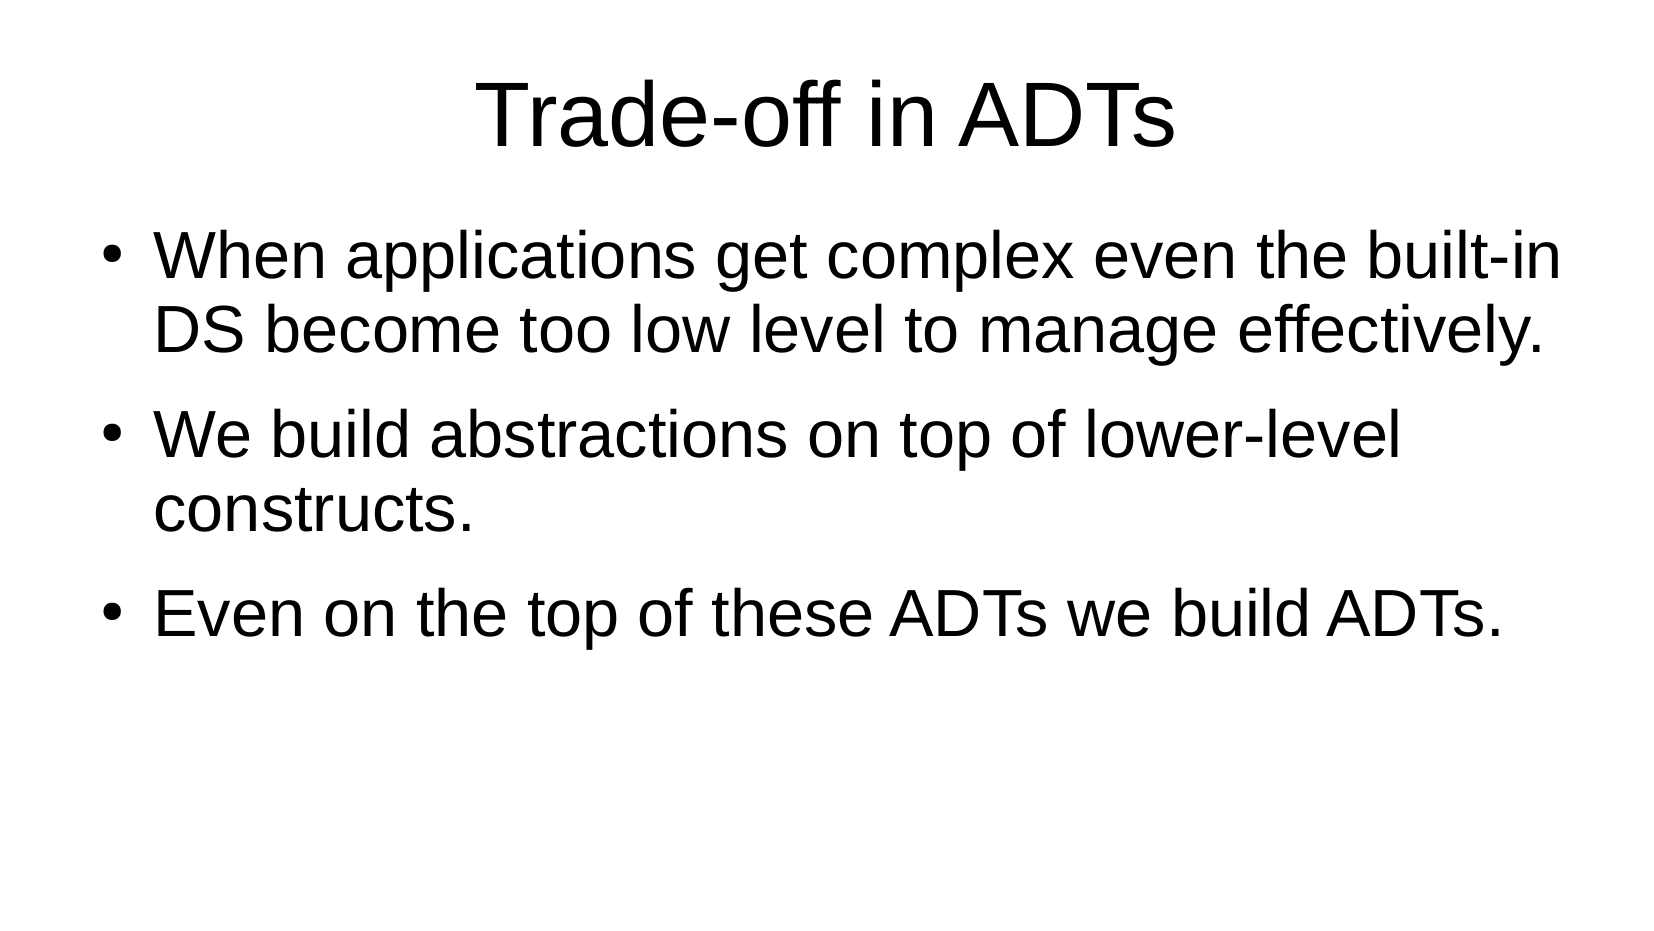

# Trade-off in ADTs
When applications get complex even the built-in DS become too low level to manage effectively.
We build abstractions on top of lower-level constructs.
Even on the top of these ADTs we build ADTs.